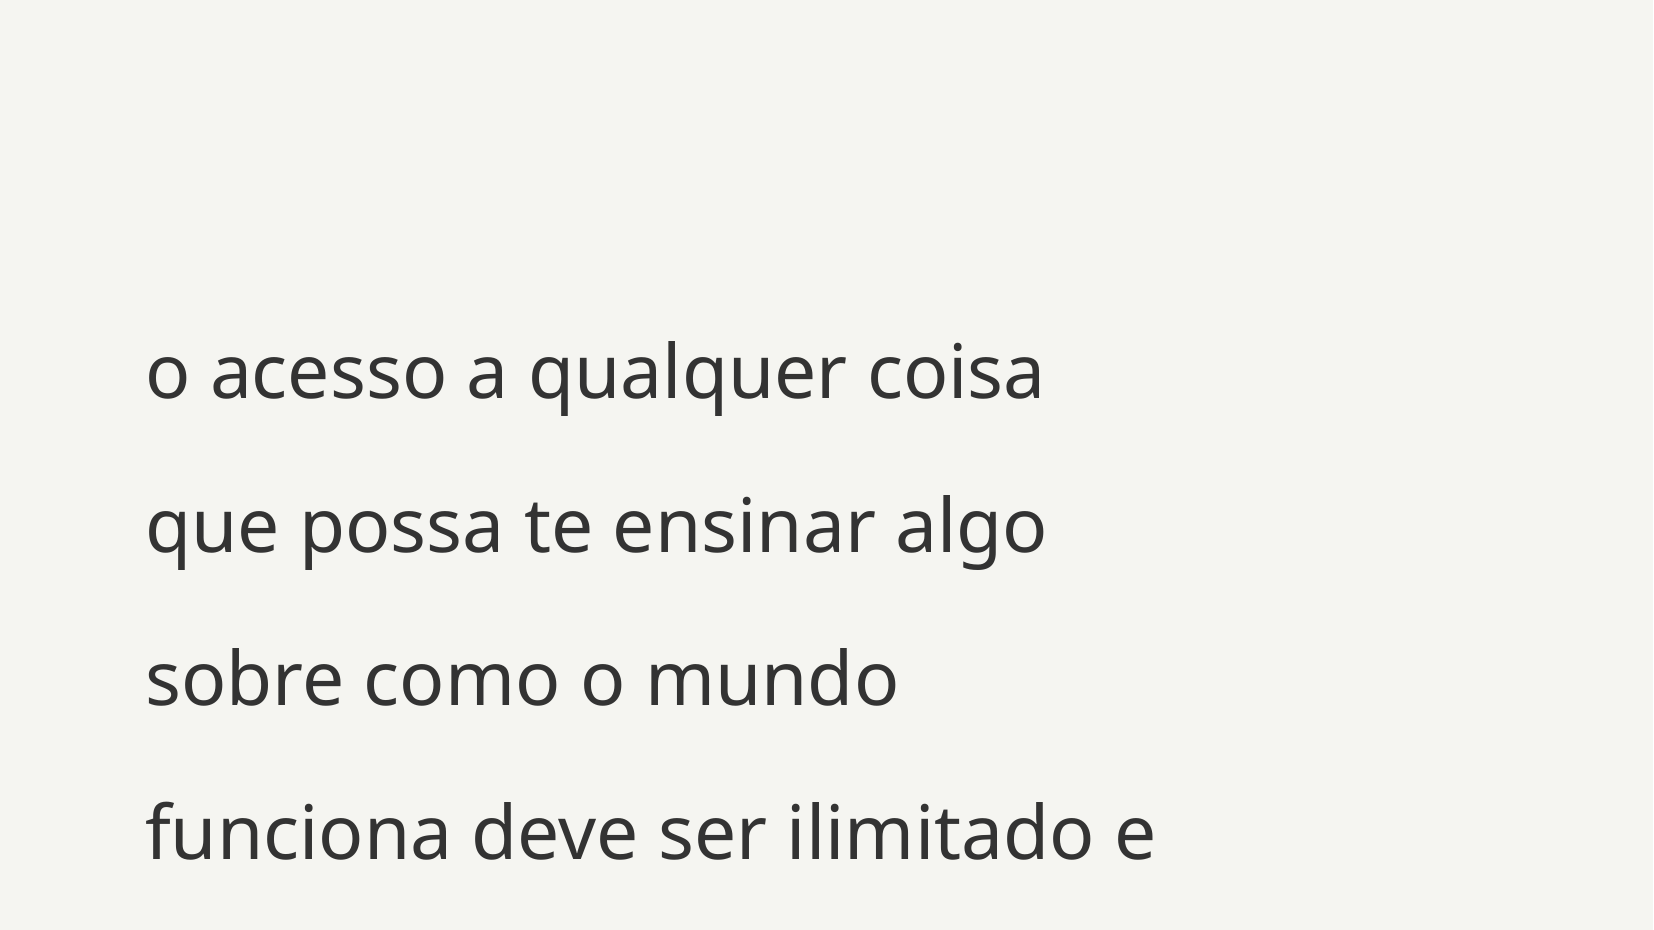

o acesso a qualquer coisa que possa te ensinar algo sobre como o mundo funciona deve ser ilimitado e total.